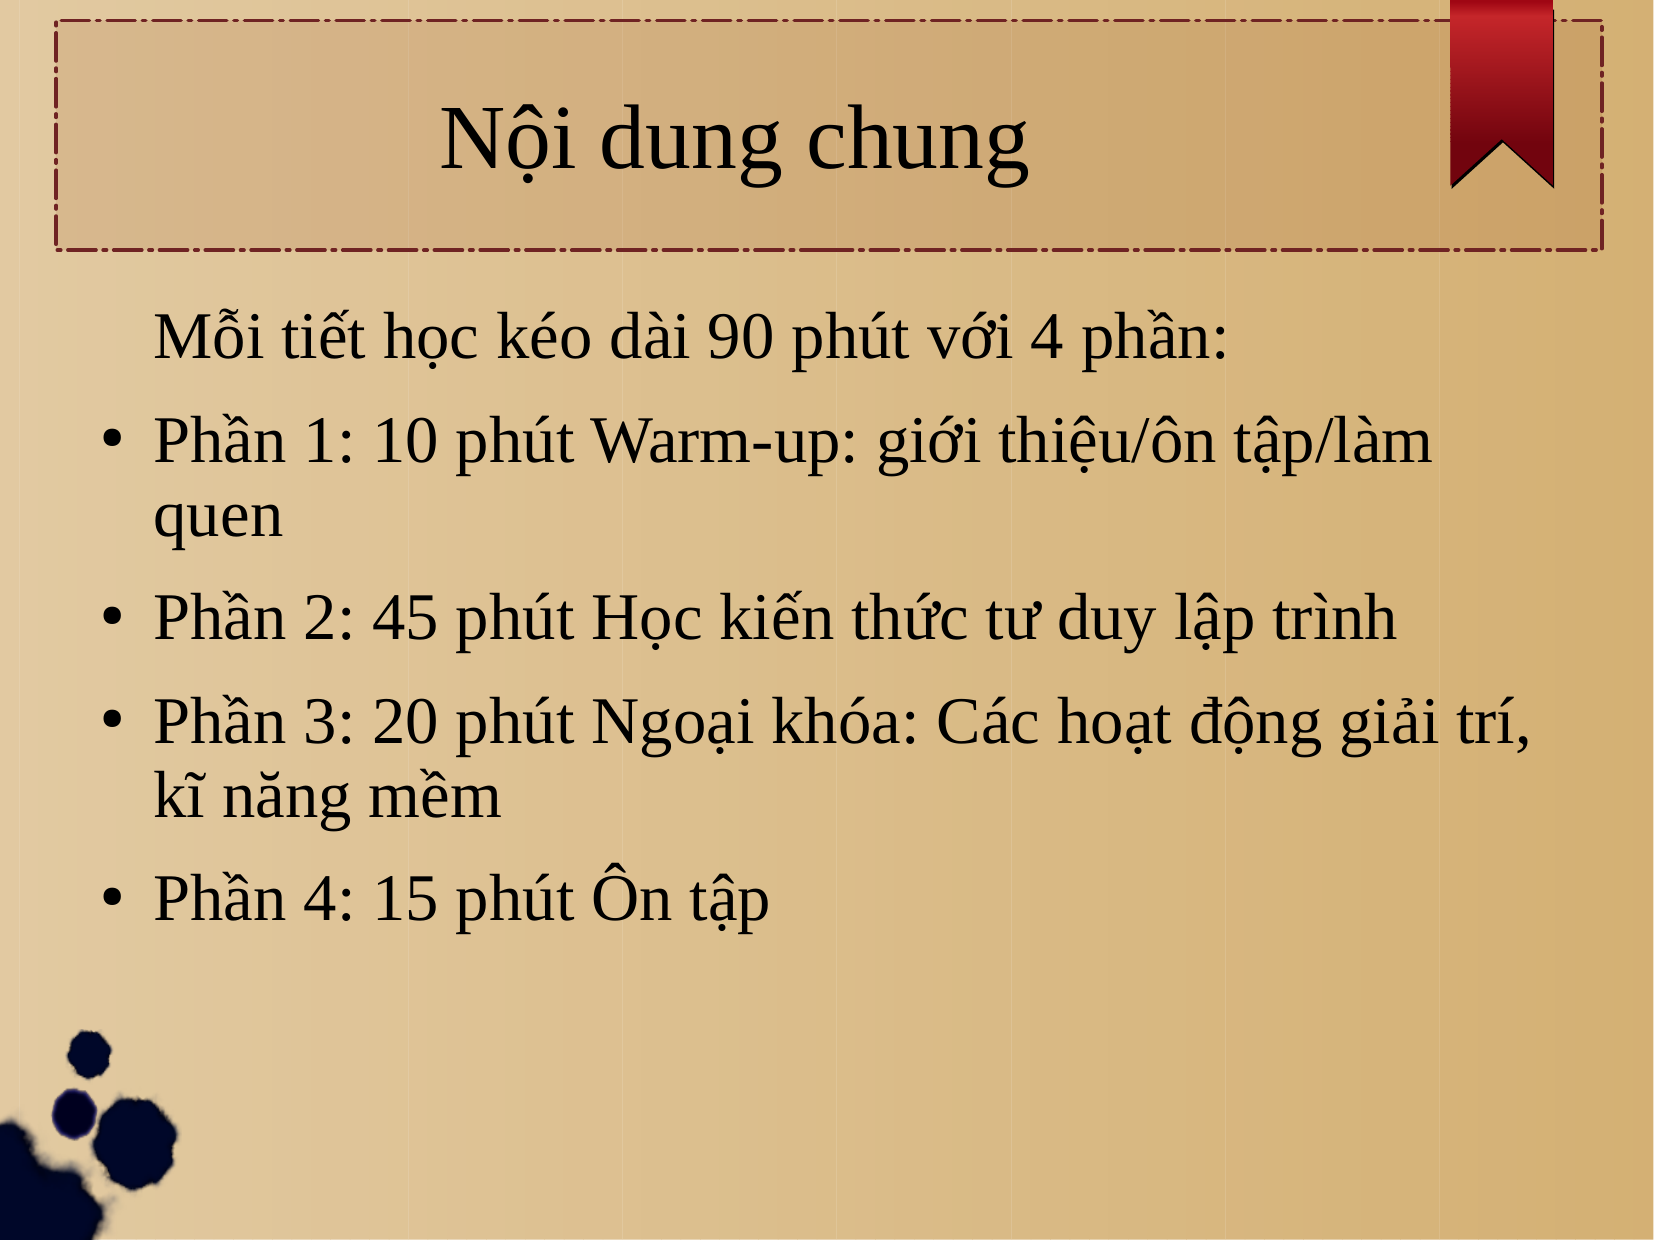

# Nội dung chung
Mỗi tiết học kéo dài 90 phút với 4 phần:
Phần 1: 10 phút Warm-up: giới thiệu/ôn tập/làm quen
Phần 2: 45 phút Học kiến thức tư duy lập trình
Phần 3: 20 phút Ngoại khóa: Các hoạt động giải trí, kĩ năng mềm
Phần 4: 15 phút Ôn tập